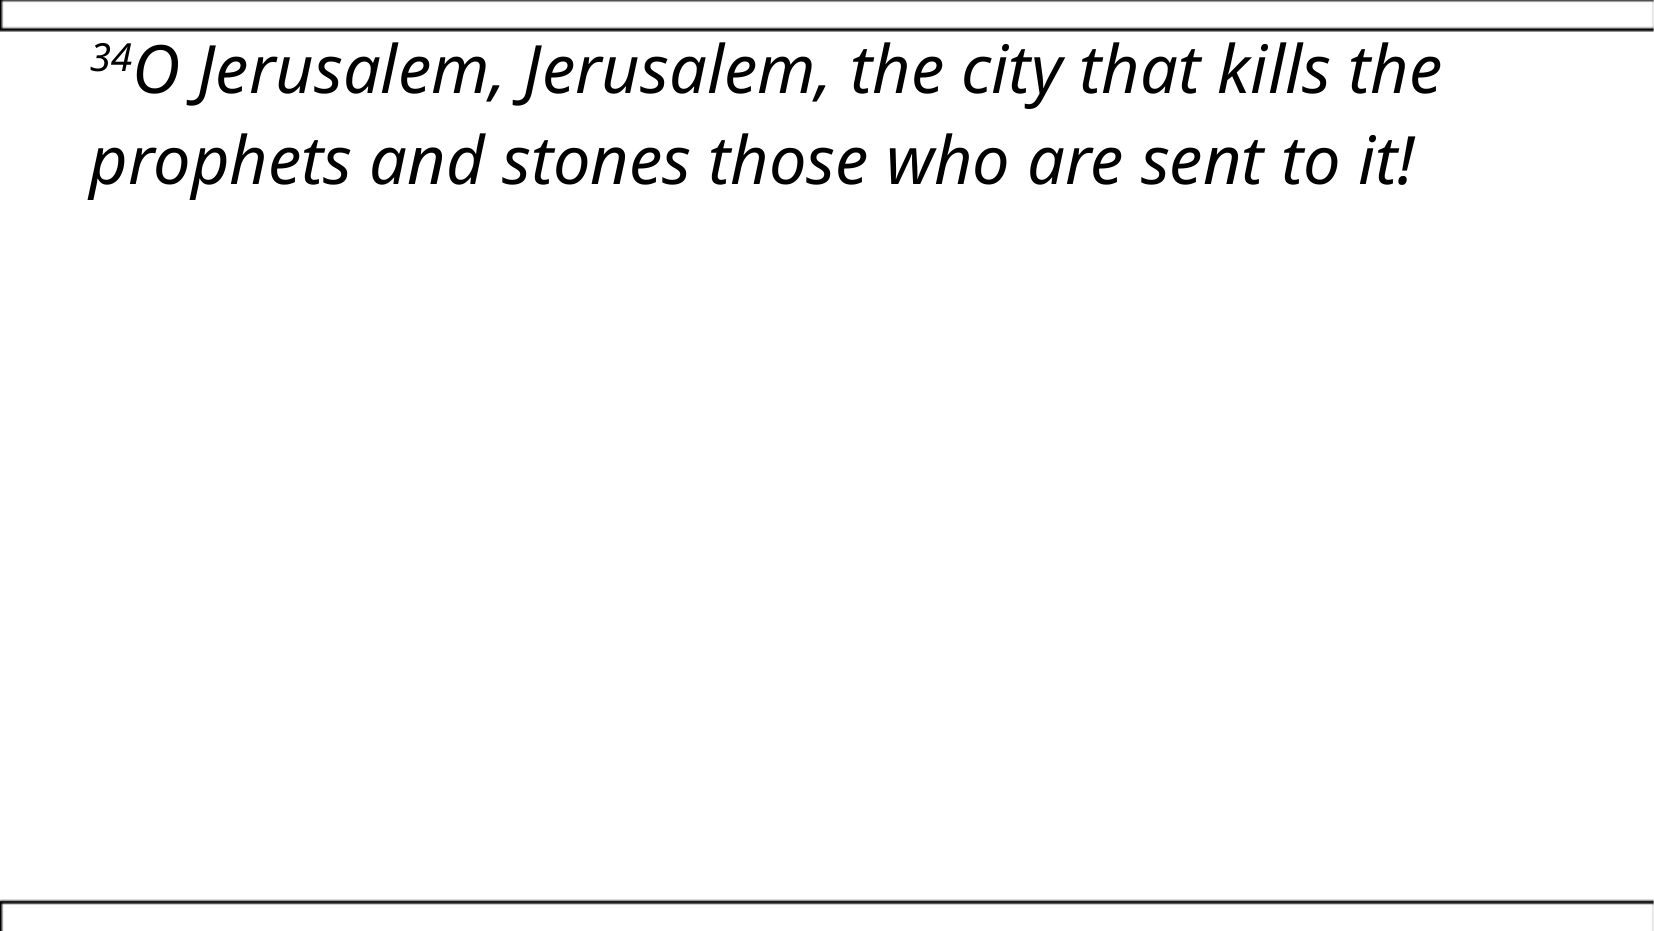

34O Jerusalem, Jerusalem, the city that kills the prophets and stones those who are sent to it!